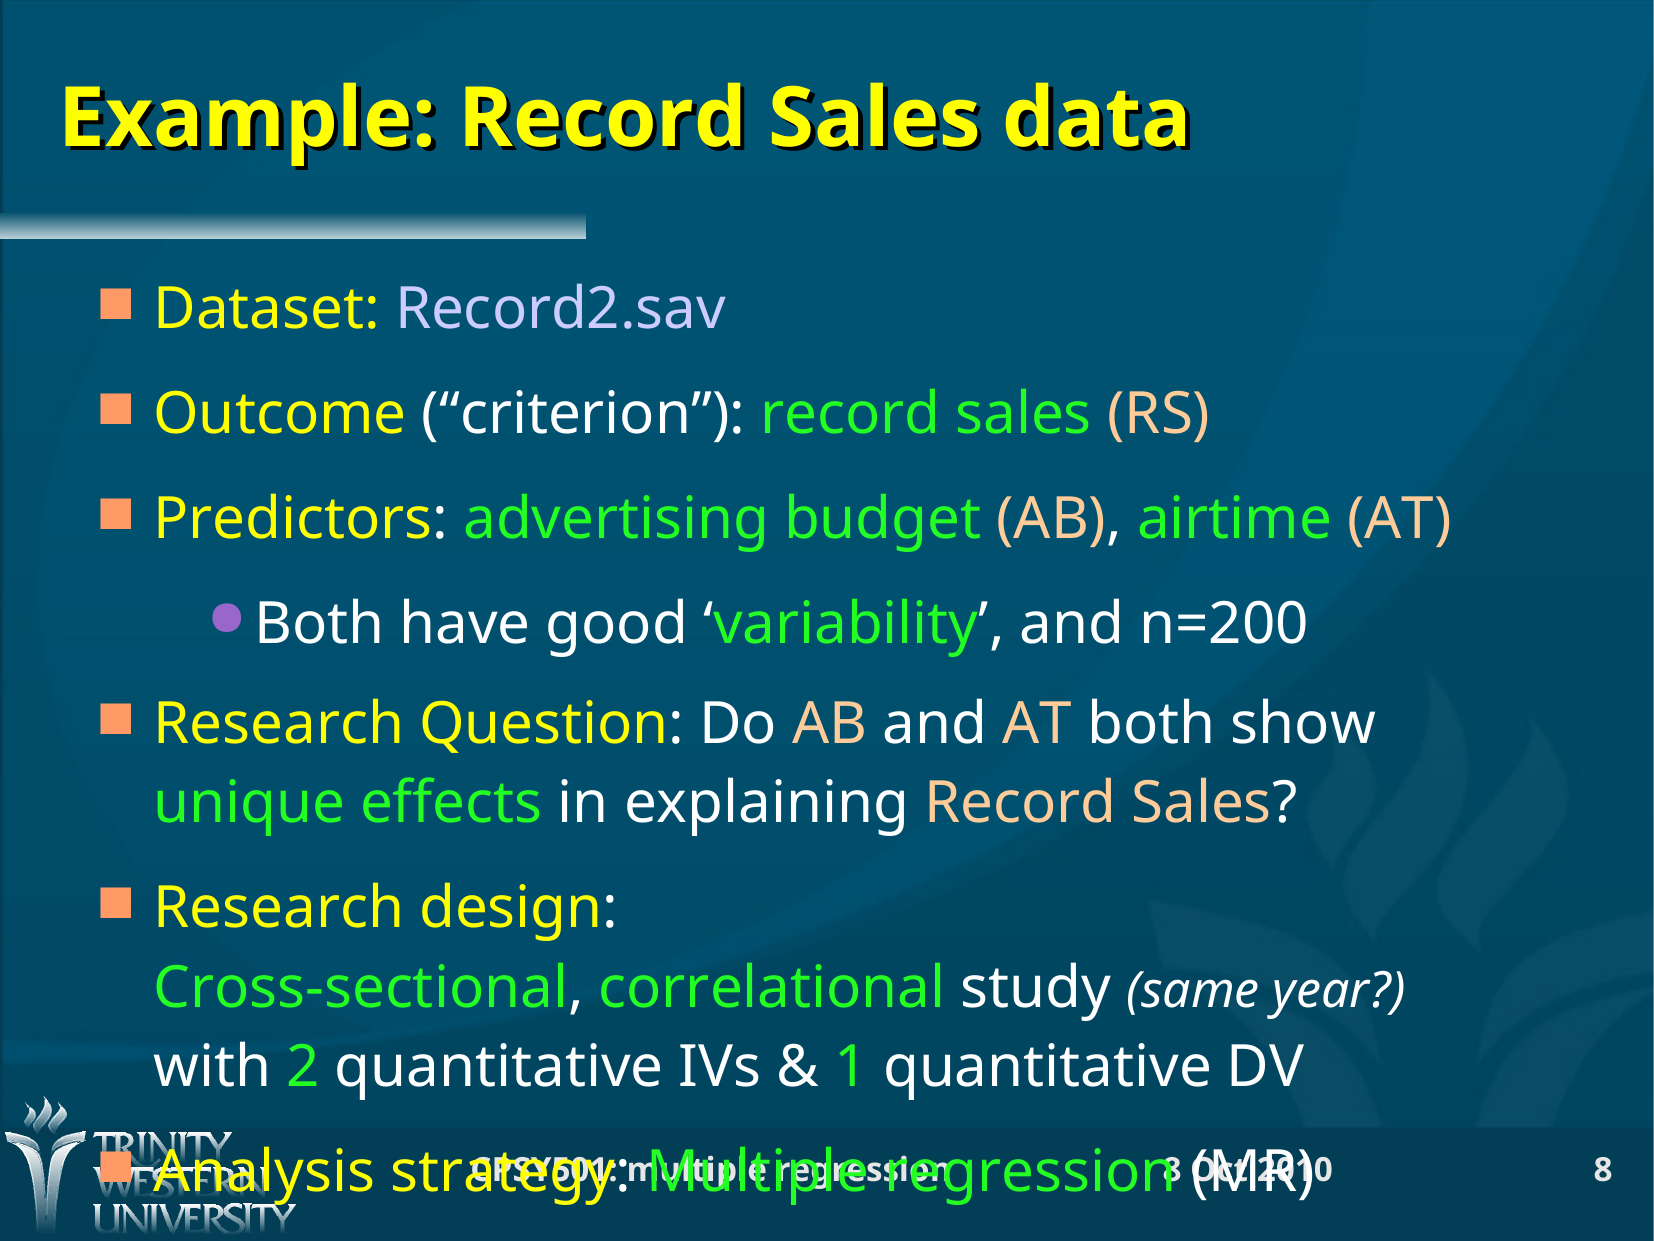

# Example: Record Sales data
Dataset: Record2.sav
Outcome (“criterion”): record sales (RS)
Predictors: advertising budget (AB), airtime (AT)
Both have good ‘variability’, and n=200
Research Question: Do AB and AT both show unique effects in explaining Record Sales?
Research design:
Cross-sectional, correlational study (same year?)
with 2 quantitative IVs & 1 quantitative DV
Analysis strategy: Multiple regression (MR)
CPSY501: multiple regression
8 Oct 2010
8